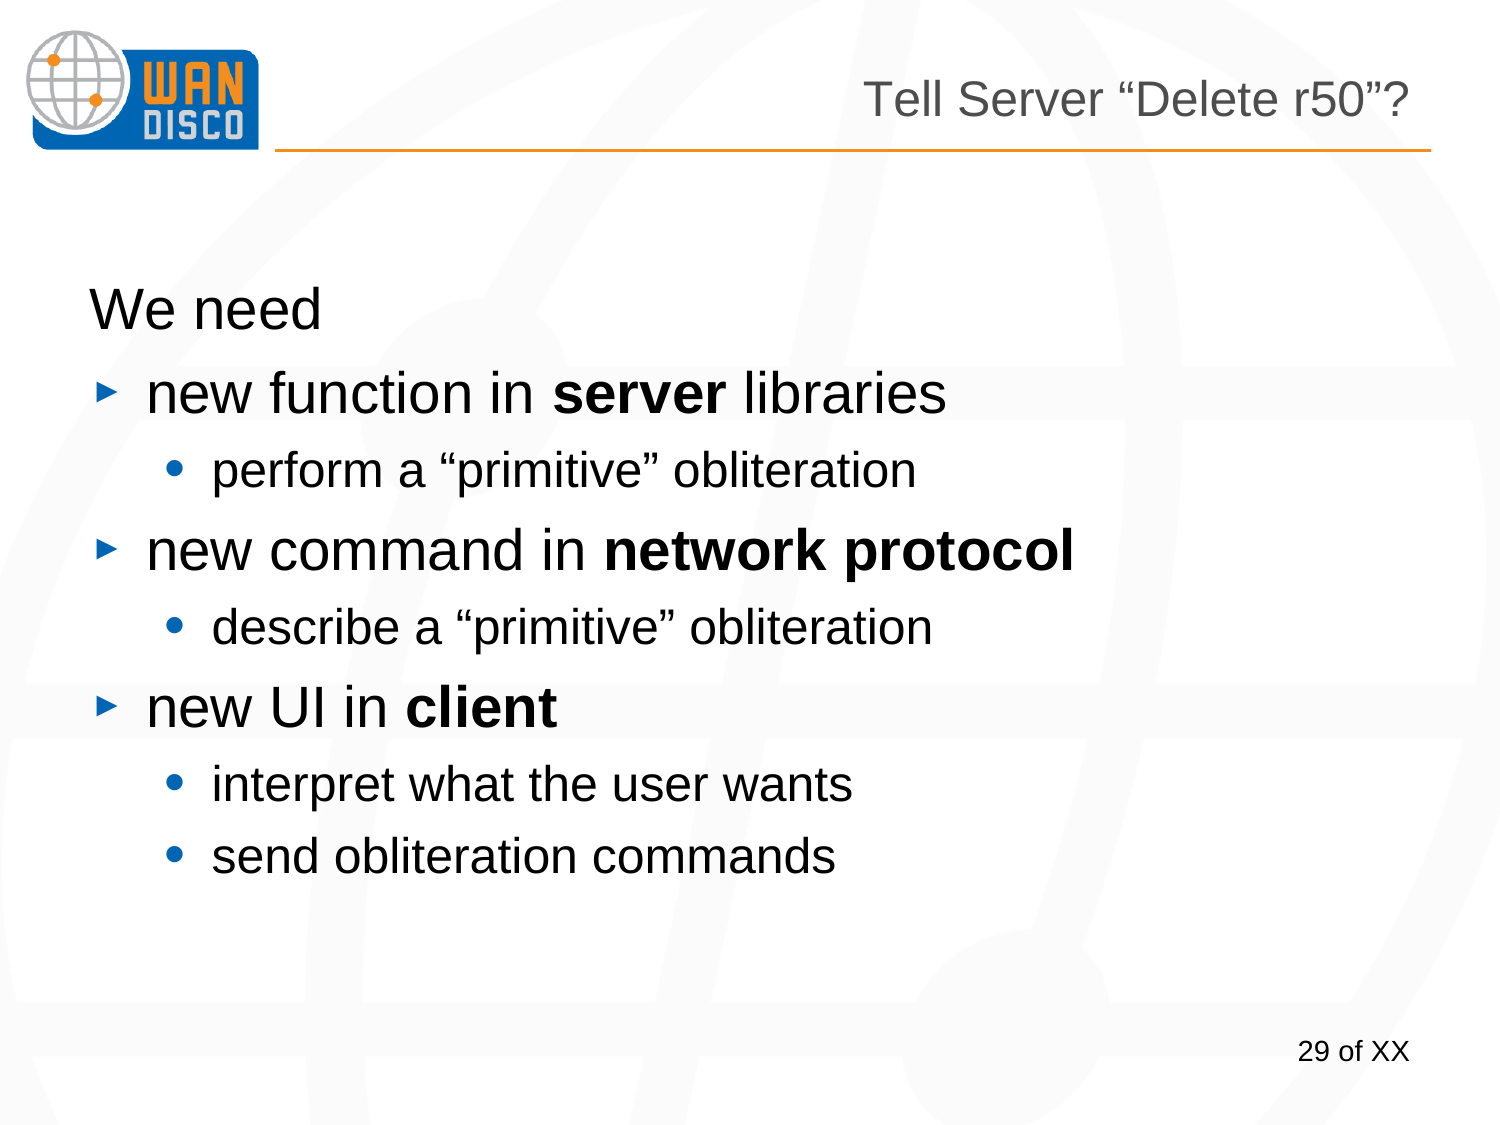

# Tell Server “Delete r50”?
We need
new function in server libraries
perform a “primitive” obliteration
new command in network protocol
describe a “primitive” obliteration
new UI in client
interpret what the user wants
send obliteration commands
29